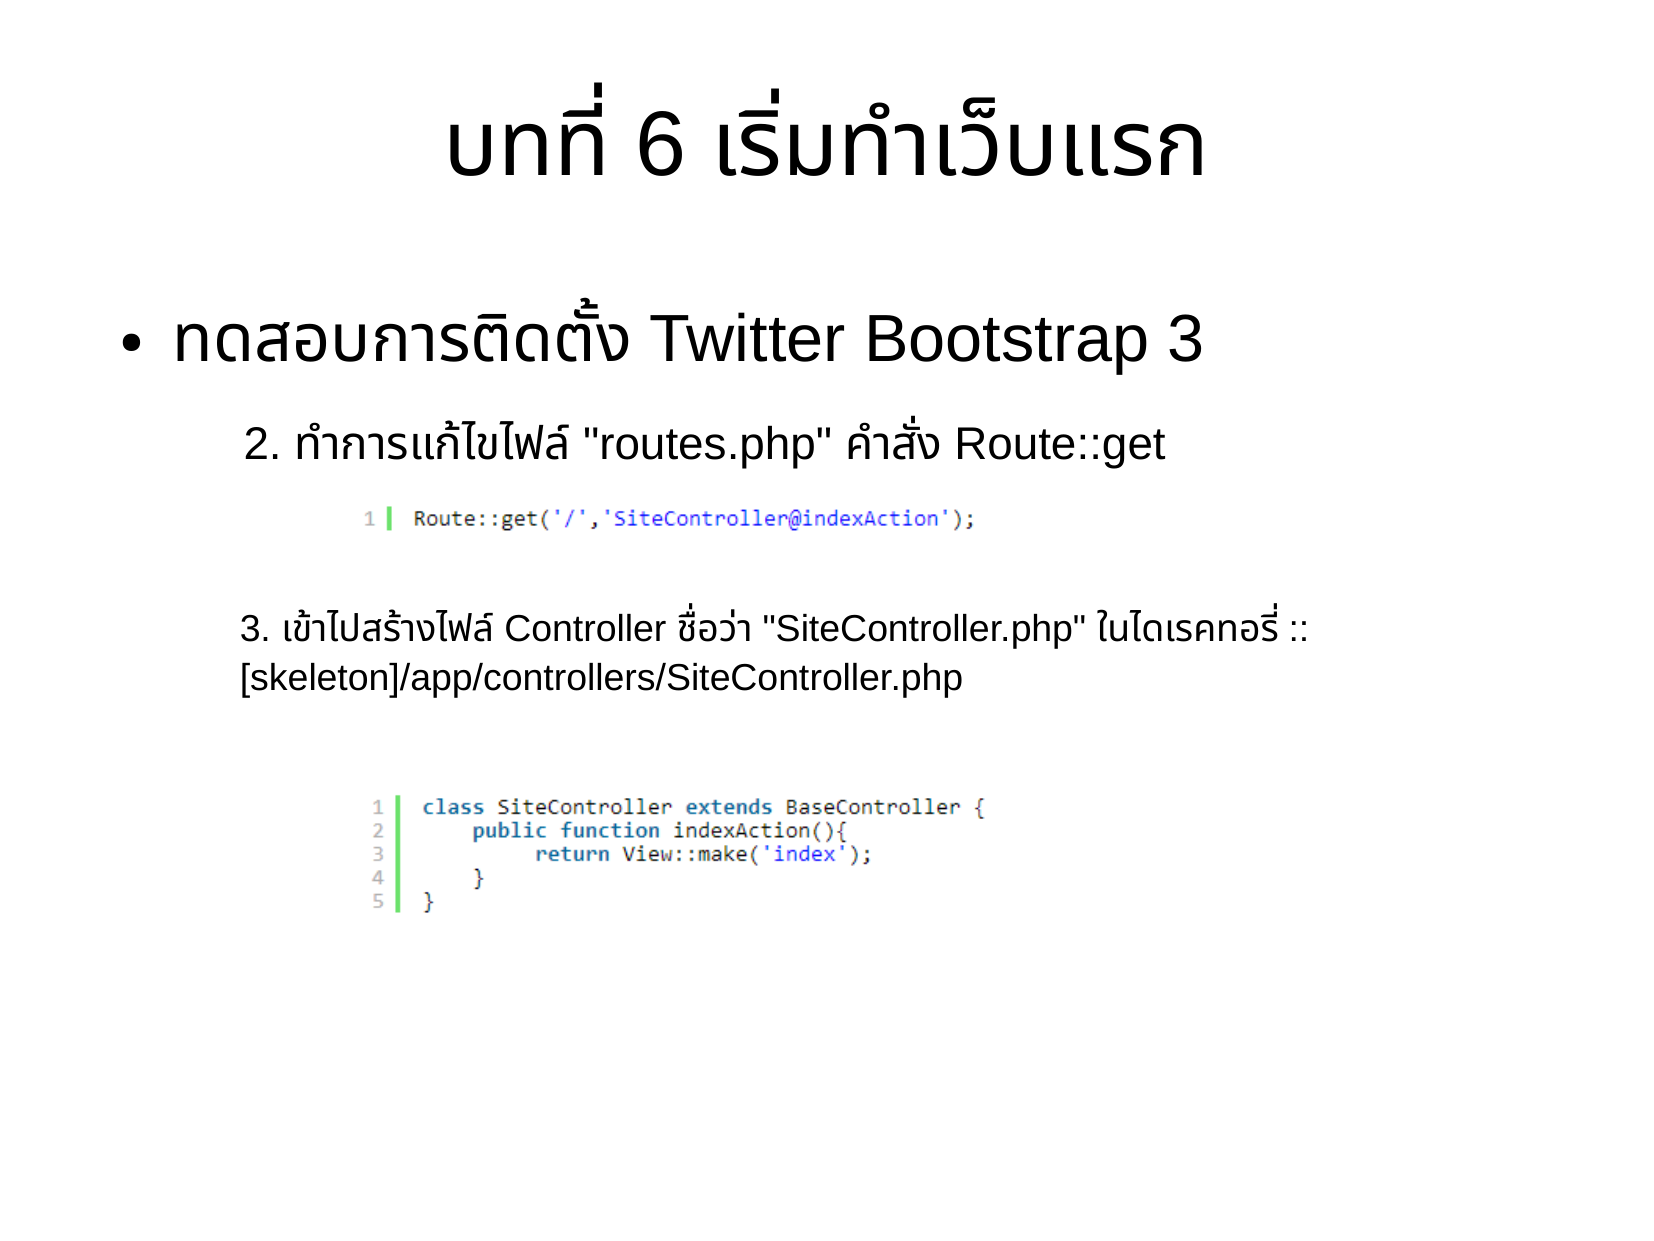

# บทที่ 6 เริ่มทำเว็บแรก
ทดสอบการติดตั้ง Twitter Bootstrap 3
2. ทำการแก้ไขไฟล์ "routes.php" คำสั่ง Route::get
3. เข้าไปสร้างไฟล์ Controller ชื่อว่า "SiteController.php" ในไดเรคทอรี่ :: [skeleton]/app/controllers/SiteController.php